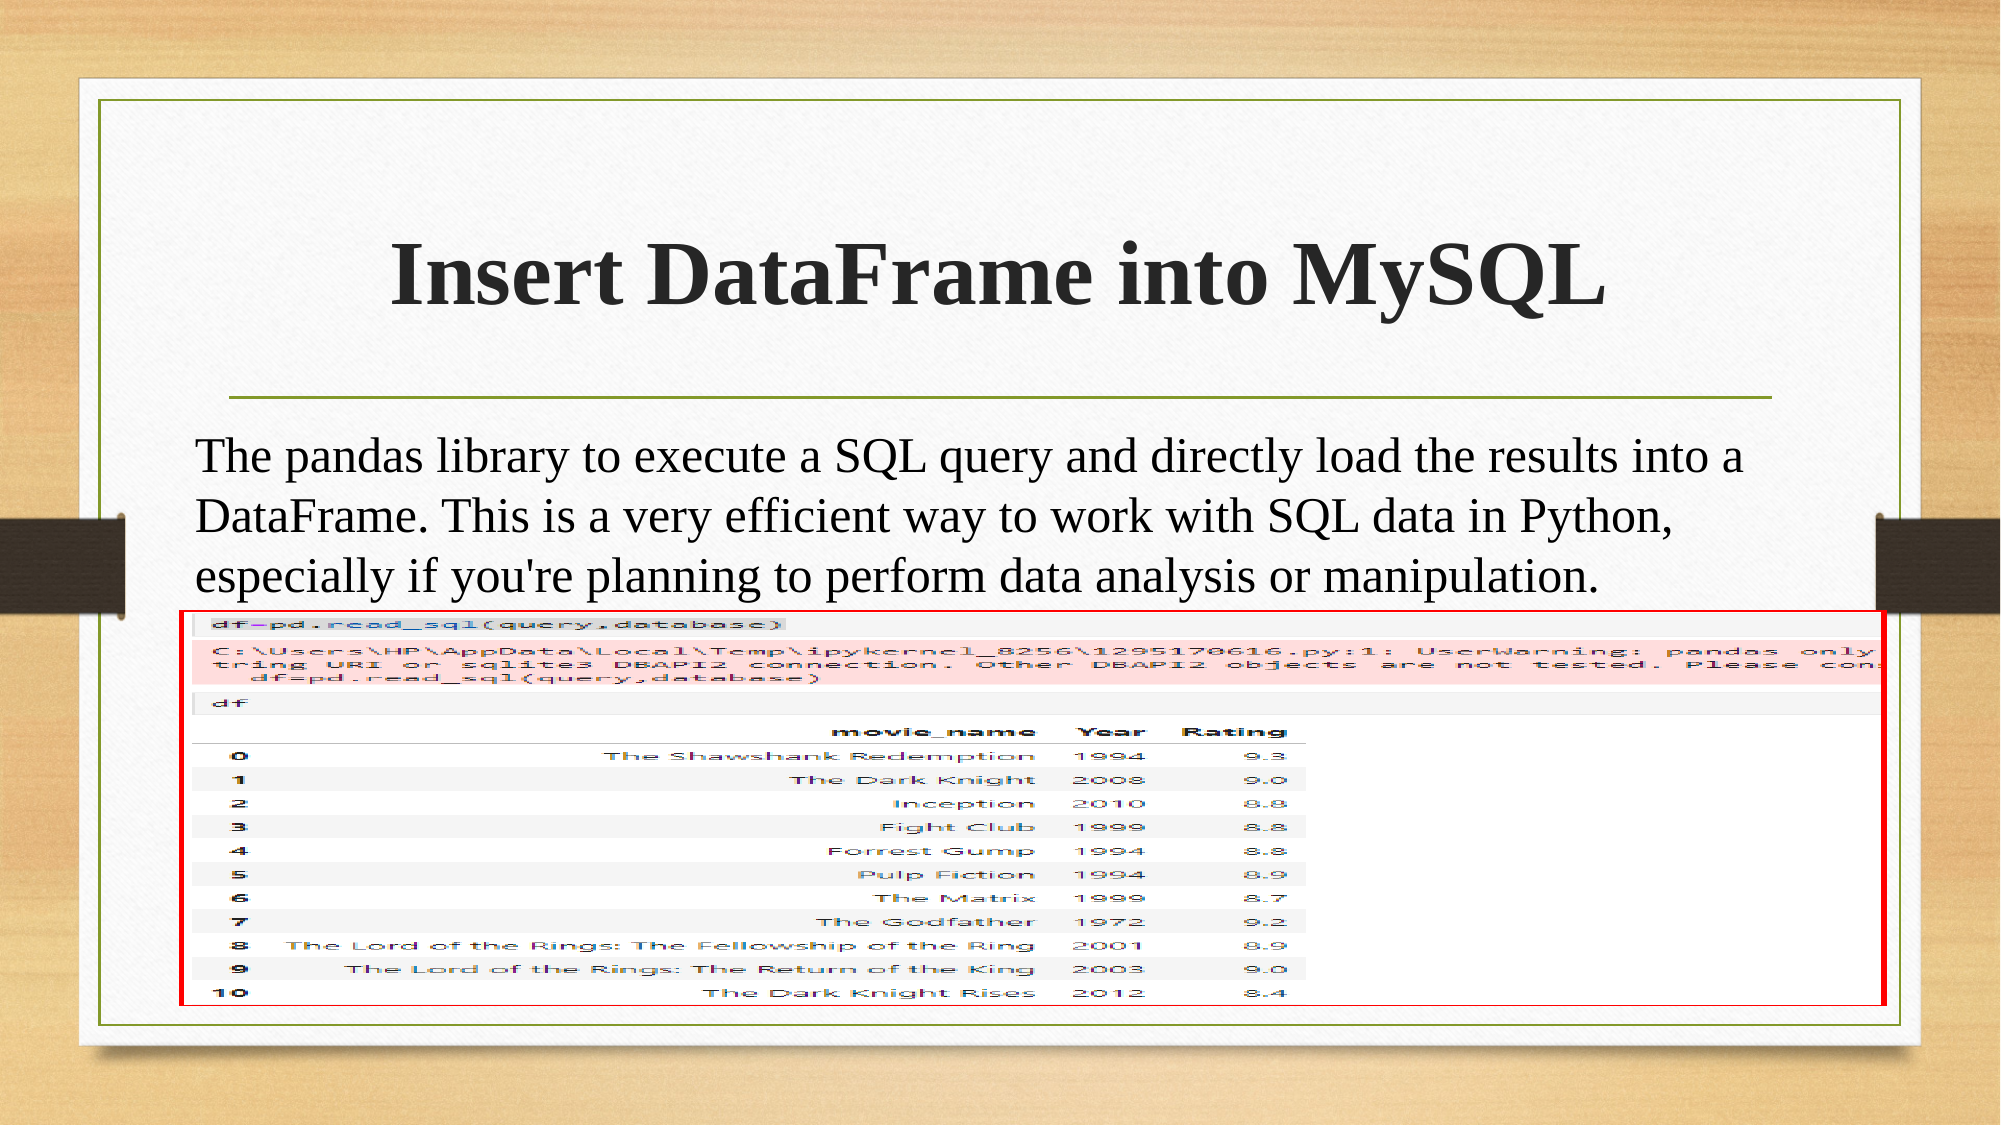

# Insert DataFrame into MySQL
The pandas library to execute a SQL query and directly load the results into a DataFrame. This is a very efficient way to work with SQL data in Python, especially if you're planning to perform data analysis or manipulation.